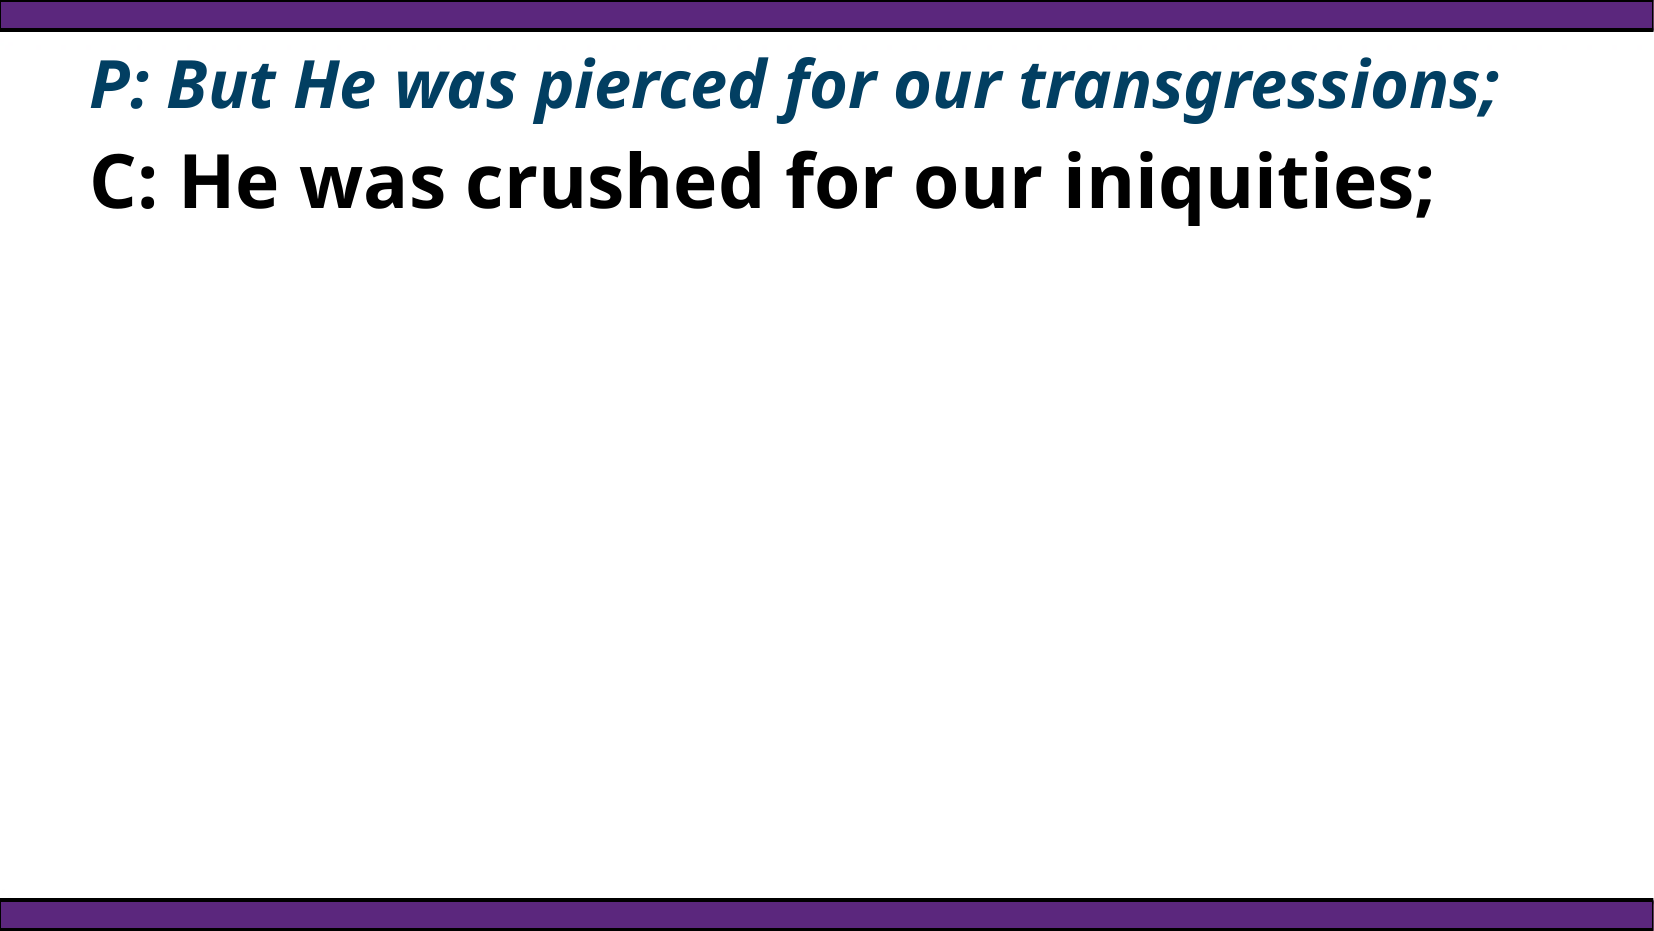

P: But He was pierced for our transgressions;
C: He was crushed for our iniquities;